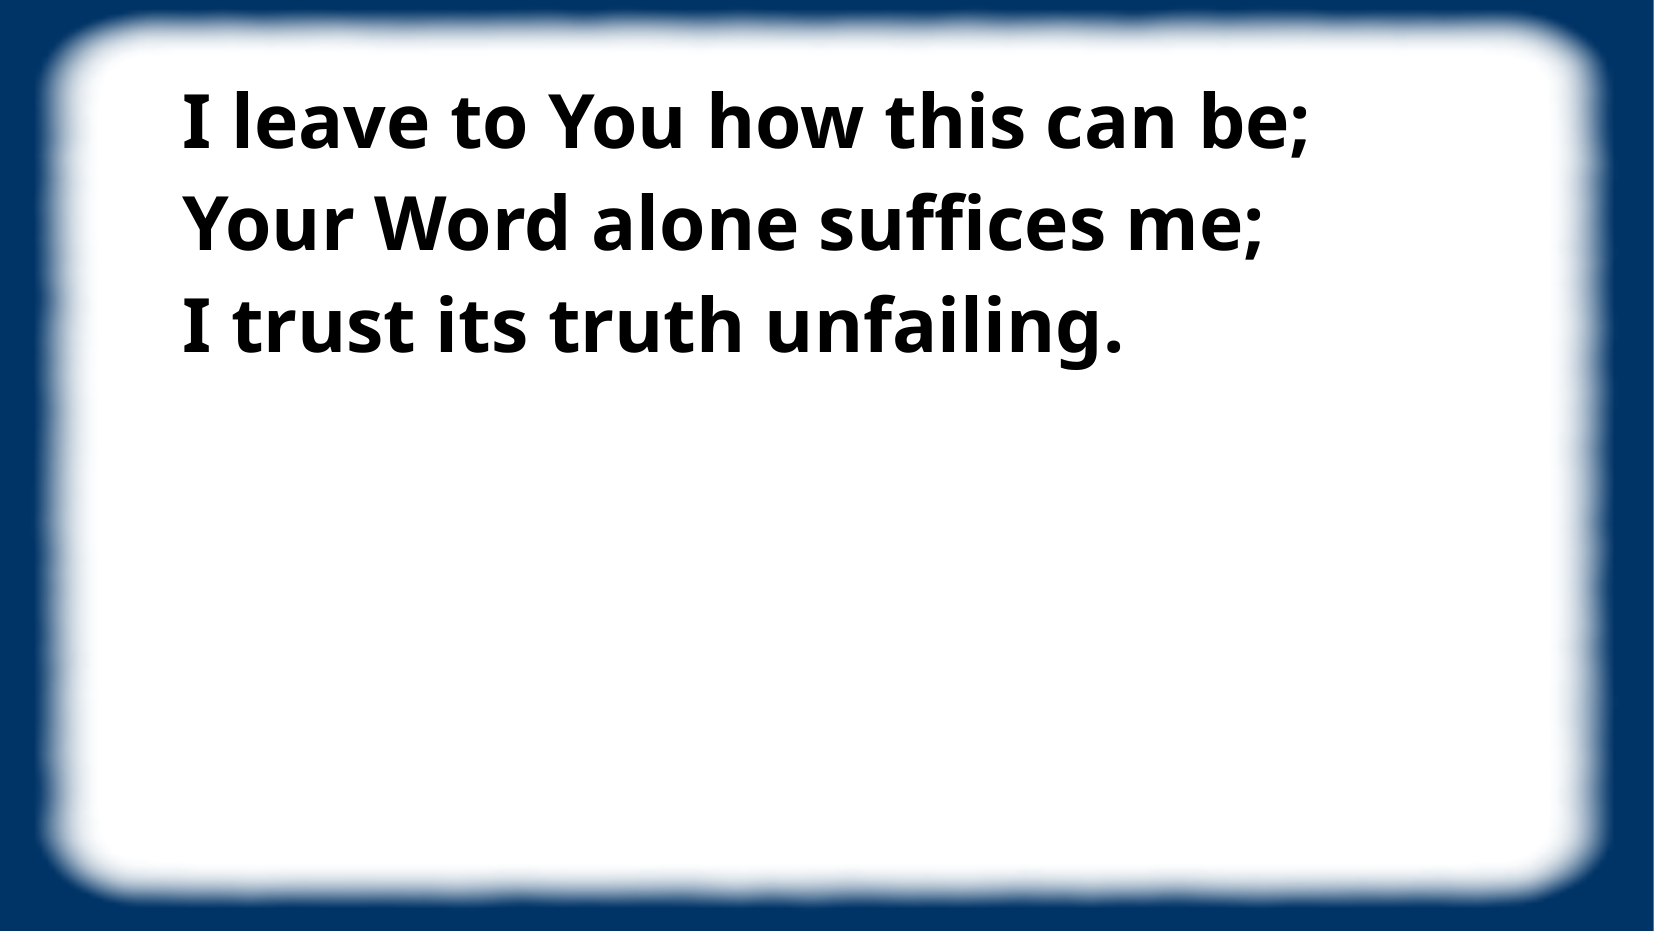

I leave to You how this can be;
 Your Word alone suffices me;
 I trust its truth unfailing.